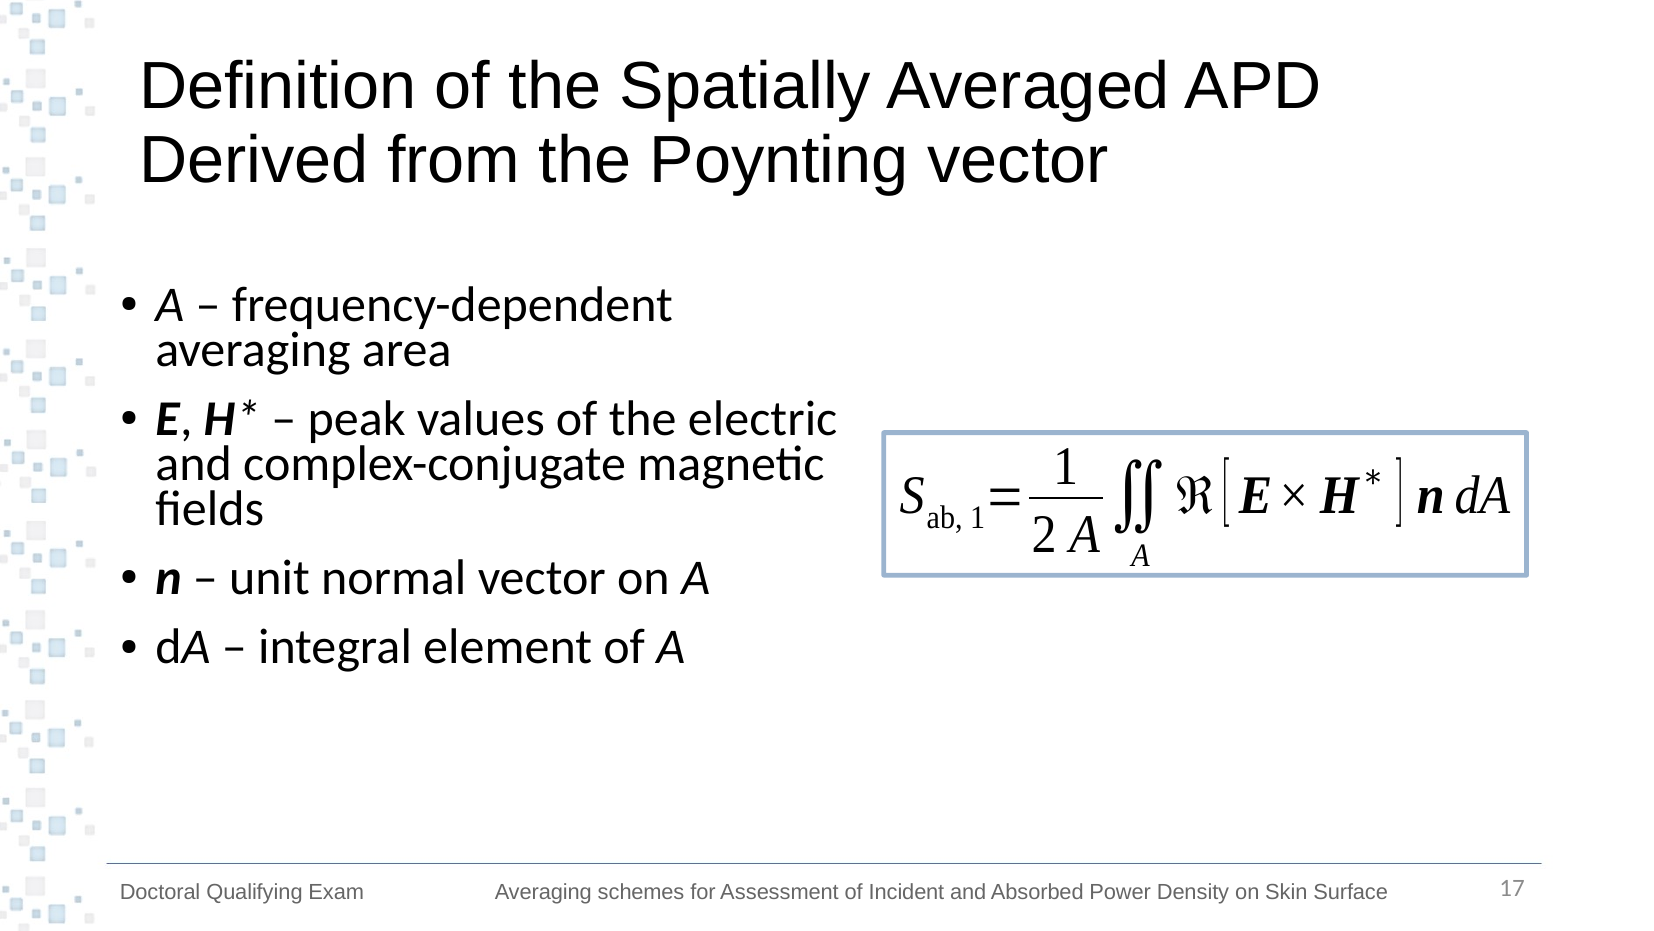

# Definition of the Spatially Averaged APD Derived from the Poynting vector
A – frequency-dependent averaging area
E, H* – peak values of the electric and complex-conjugate magnetic fields
n – unit normal vector on A
dA – integral element of A
17
Doctoral Qualifying Exam		Averaging schemes for Assessment of Incident and Absorbed Power Density on Skin Surface